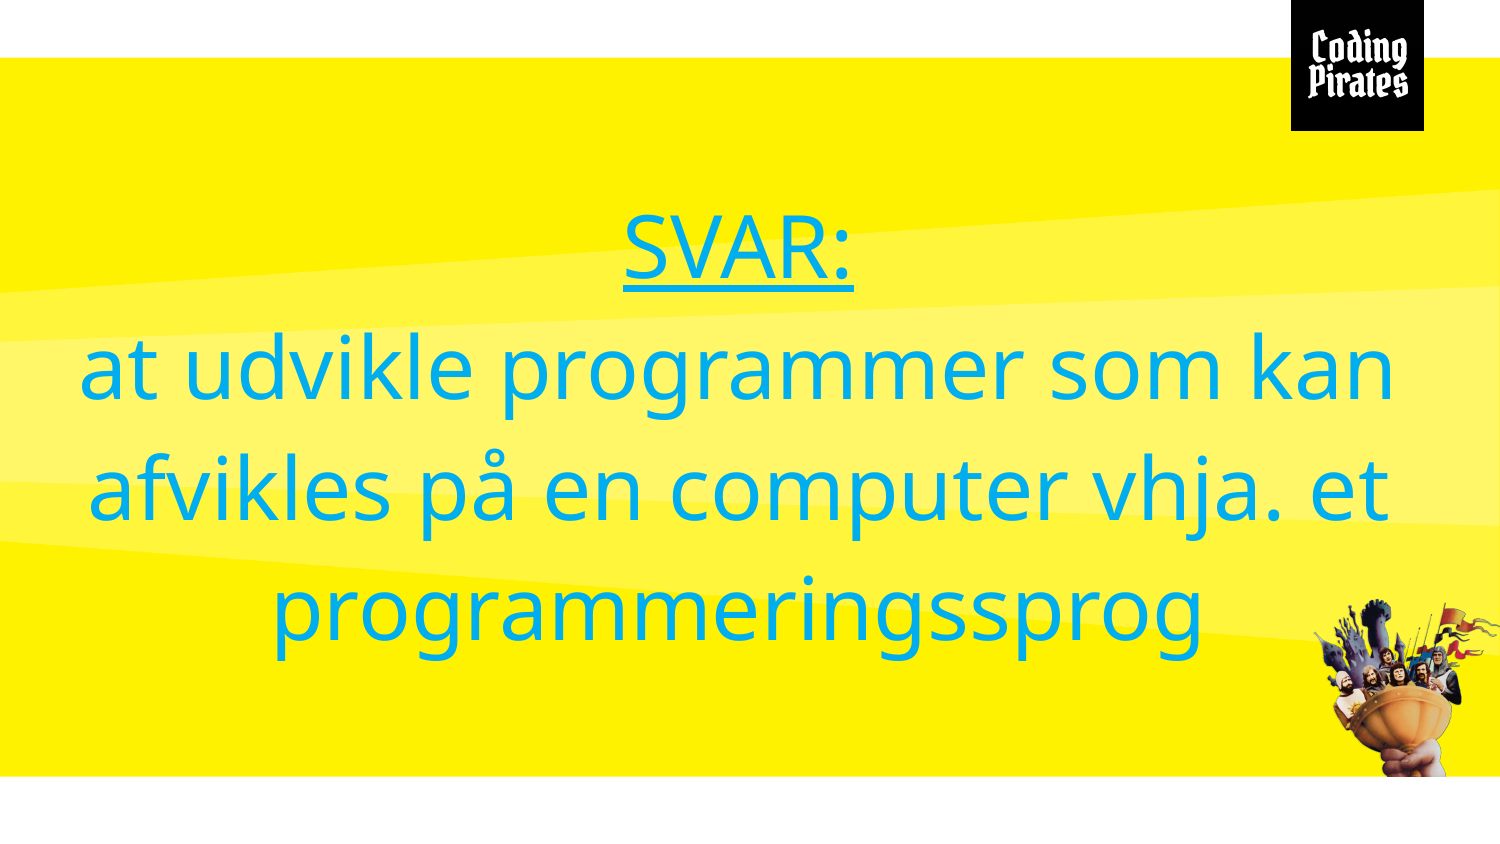

# SVAR: at udvikle programmer som kan afvikles på en computer vhja. et programmeringssprog